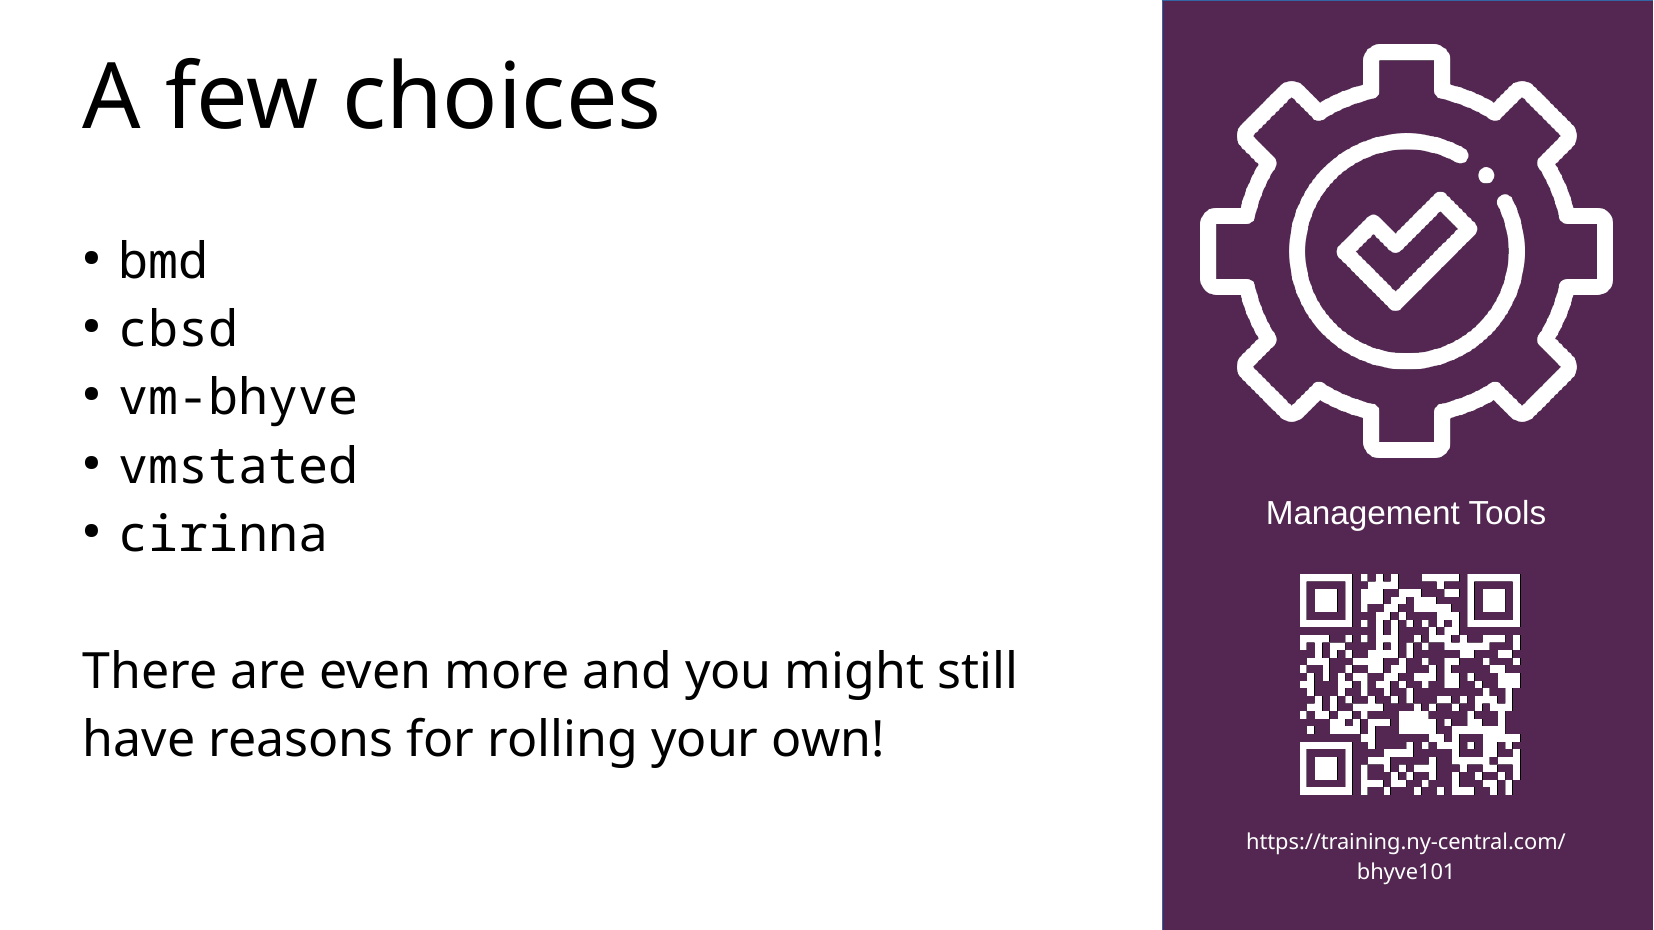

# A few choices
bmd
cbsd
vm-bhyve
vmstated
cirinna
There are even more and you might still have reasons for rolling your own!
Management Tools
https://training.ny-central.com/bhyve101